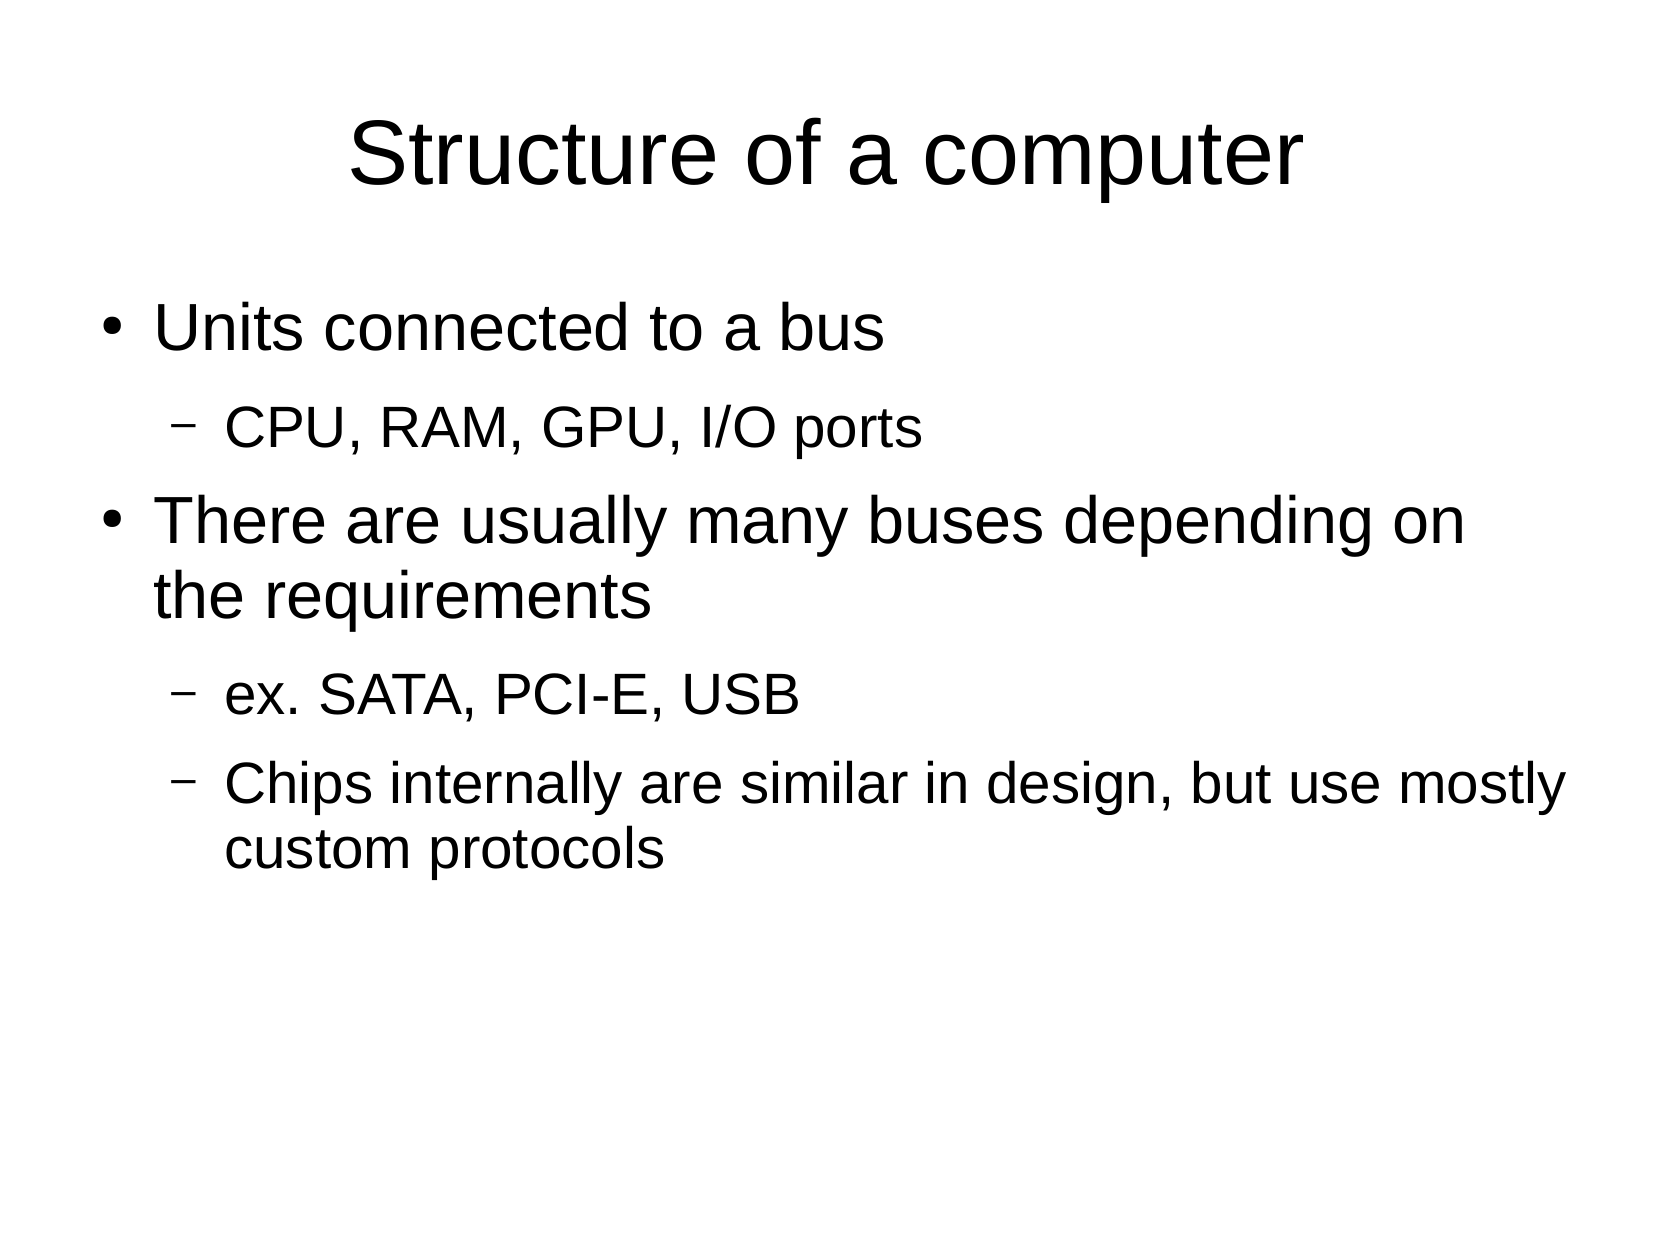

# Structure of a computer
Units connected to a bus
CPU, RAM, GPU, I/O ports
There are usually many buses depending on the requirements
ex. SATA, PCI-E, USB
Chips internally are similar in design, but use mostly custom protocols